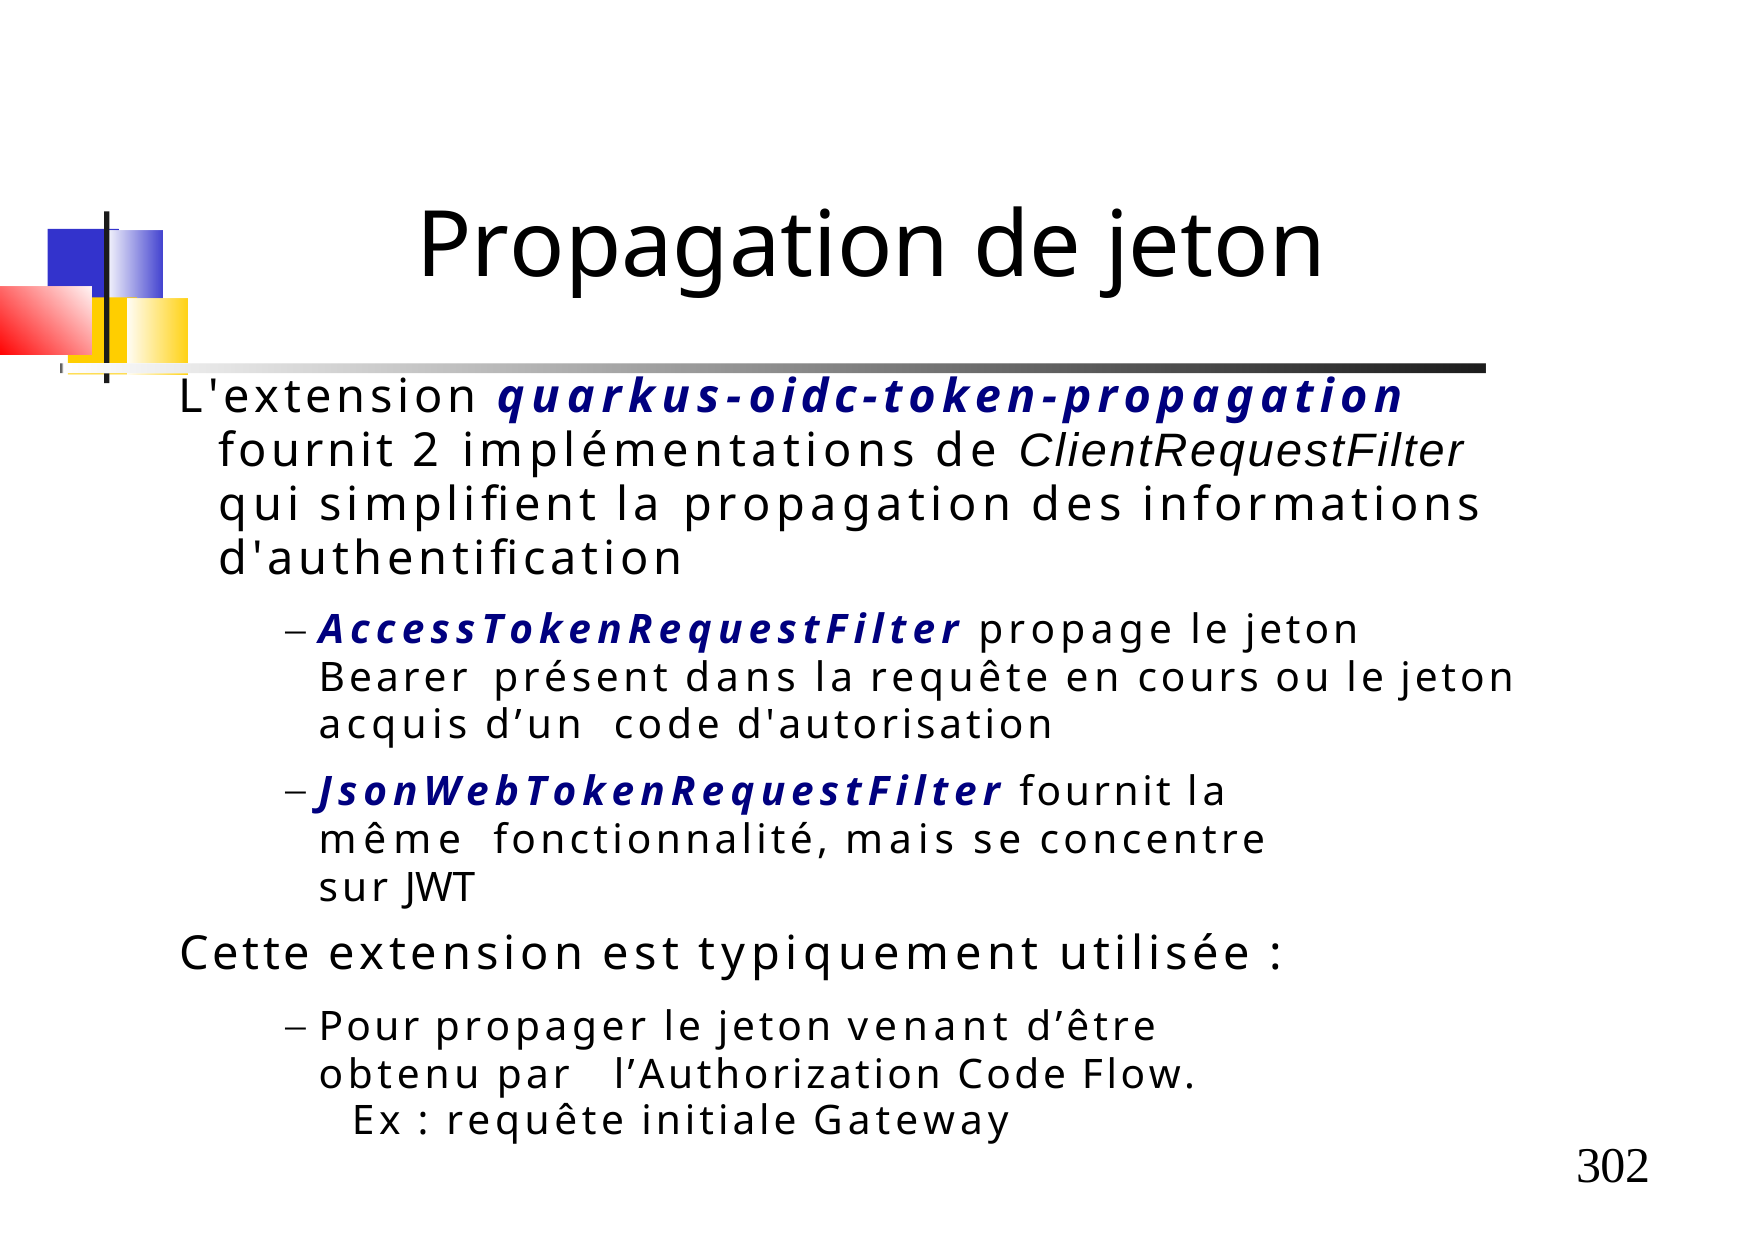

# Propagation de jeton
L'extension quarkus-oidc-token-propagation fournit 2 implémentations de ClientRequestFilter qui simplifient la propagation des informations d'authentification
AccessTokenRequestFilter propage le jeton Bearer 	présent dans la requête en cours ou le jeton acquis d’un 	code d'autorisation
JsonWebTokenRequestFilter fournit la même 	fonctionnalité, mais se concentre sur JWT
Cette extension est typiquement utilisée :
Pour propager le jeton venant d’être obtenu par 	l’Authorization Code Flow.
Ex : requête initiale Gateway
302